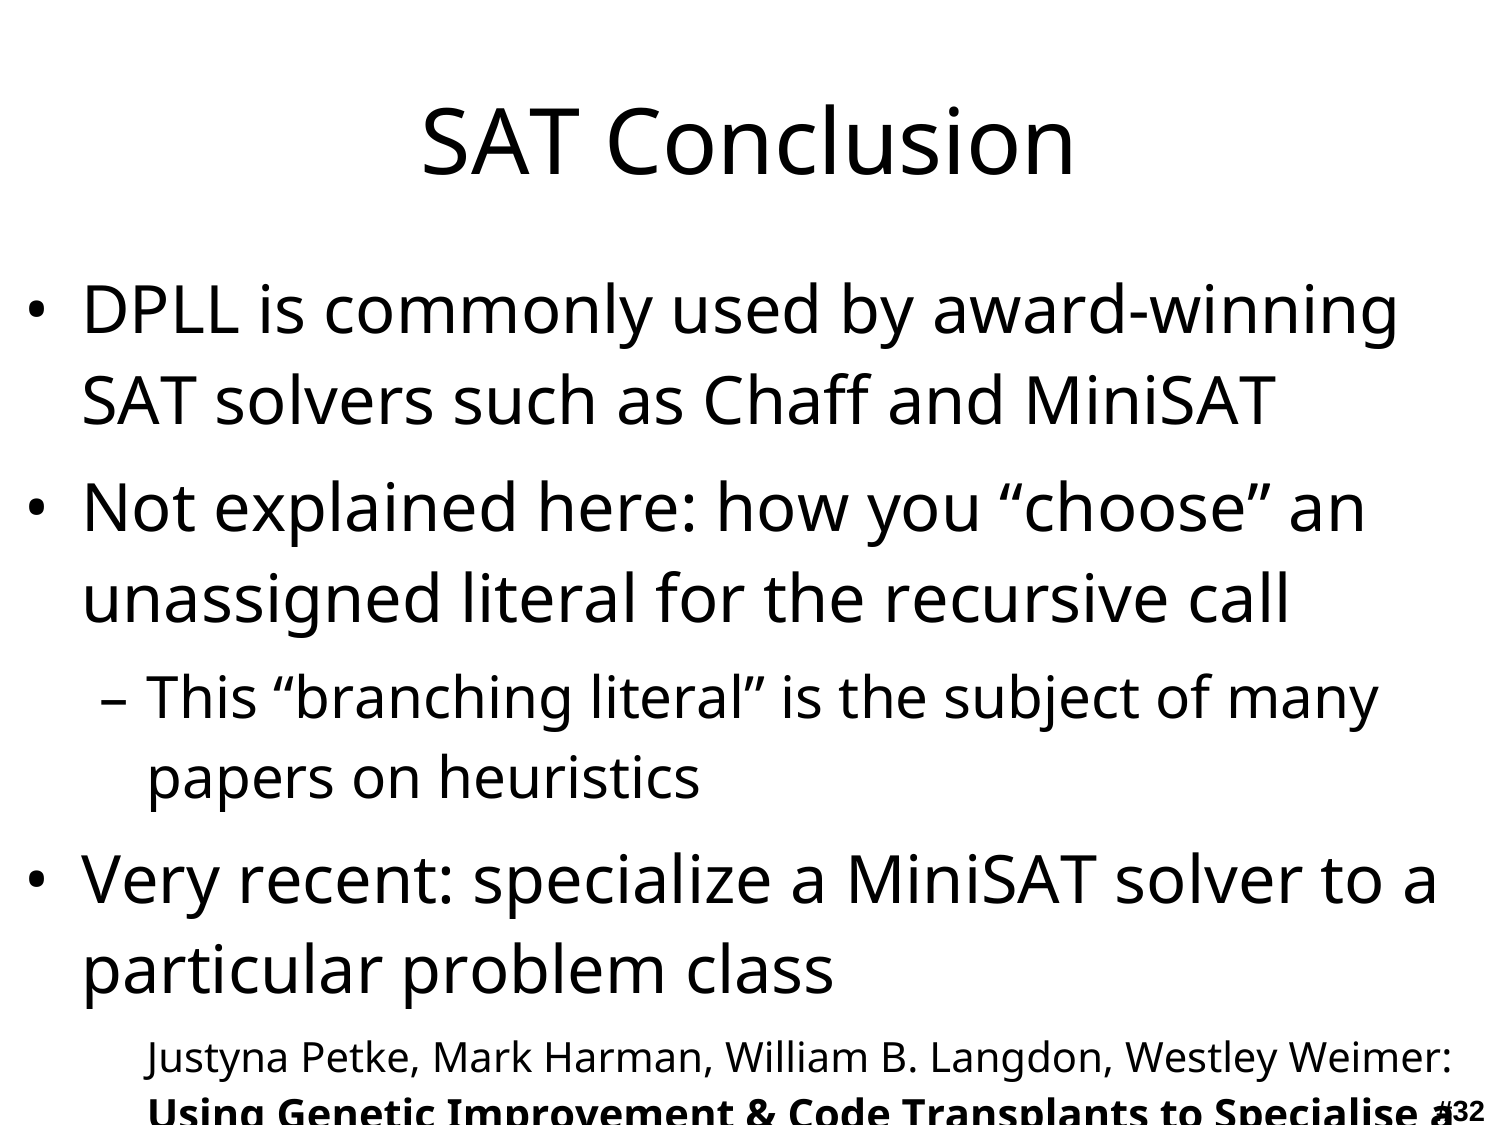

# SAT Conclusion
DPLL is commonly used by award-winning SAT solvers such as Chaff and MiniSAT
Not explained here: how you “choose” an unassigned literal for the recursive call
This “branching literal” is the subject of many papers on heuristics
Very recent: specialize a MiniSAT solver to a particular problem class
Justyna Petke, Mark Harman, William B. Langdon, Westley Weimer: Using Genetic Improvement & Code Transplants to Specialise a C++ Program to a Problem Class. European Conference on Genetic Programming (EuroGP) 2014 (silver human competitive award)
32